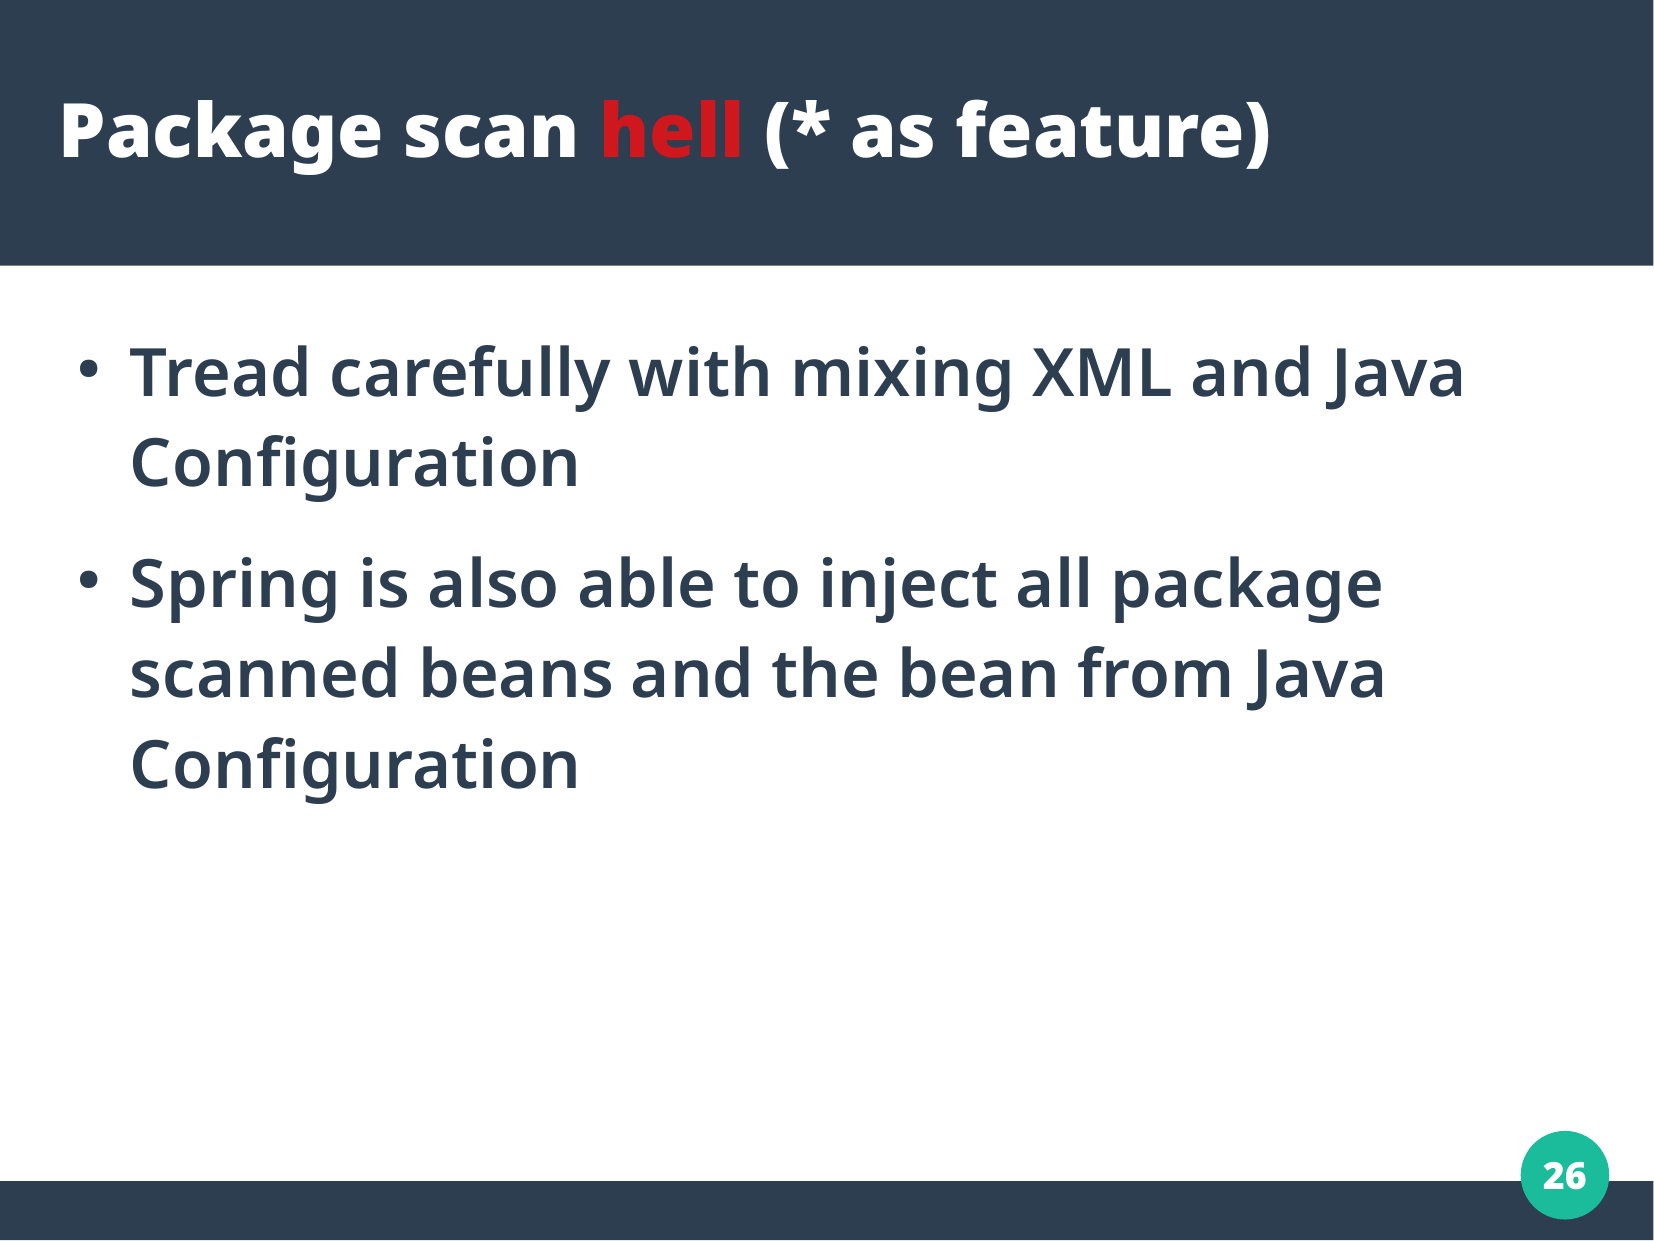

# Package scan hell (* as feature)
Tread carefully with mixing XML and Java Configuration
Spring is also able to inject all package scanned beans and the bean from Java Configuration
26